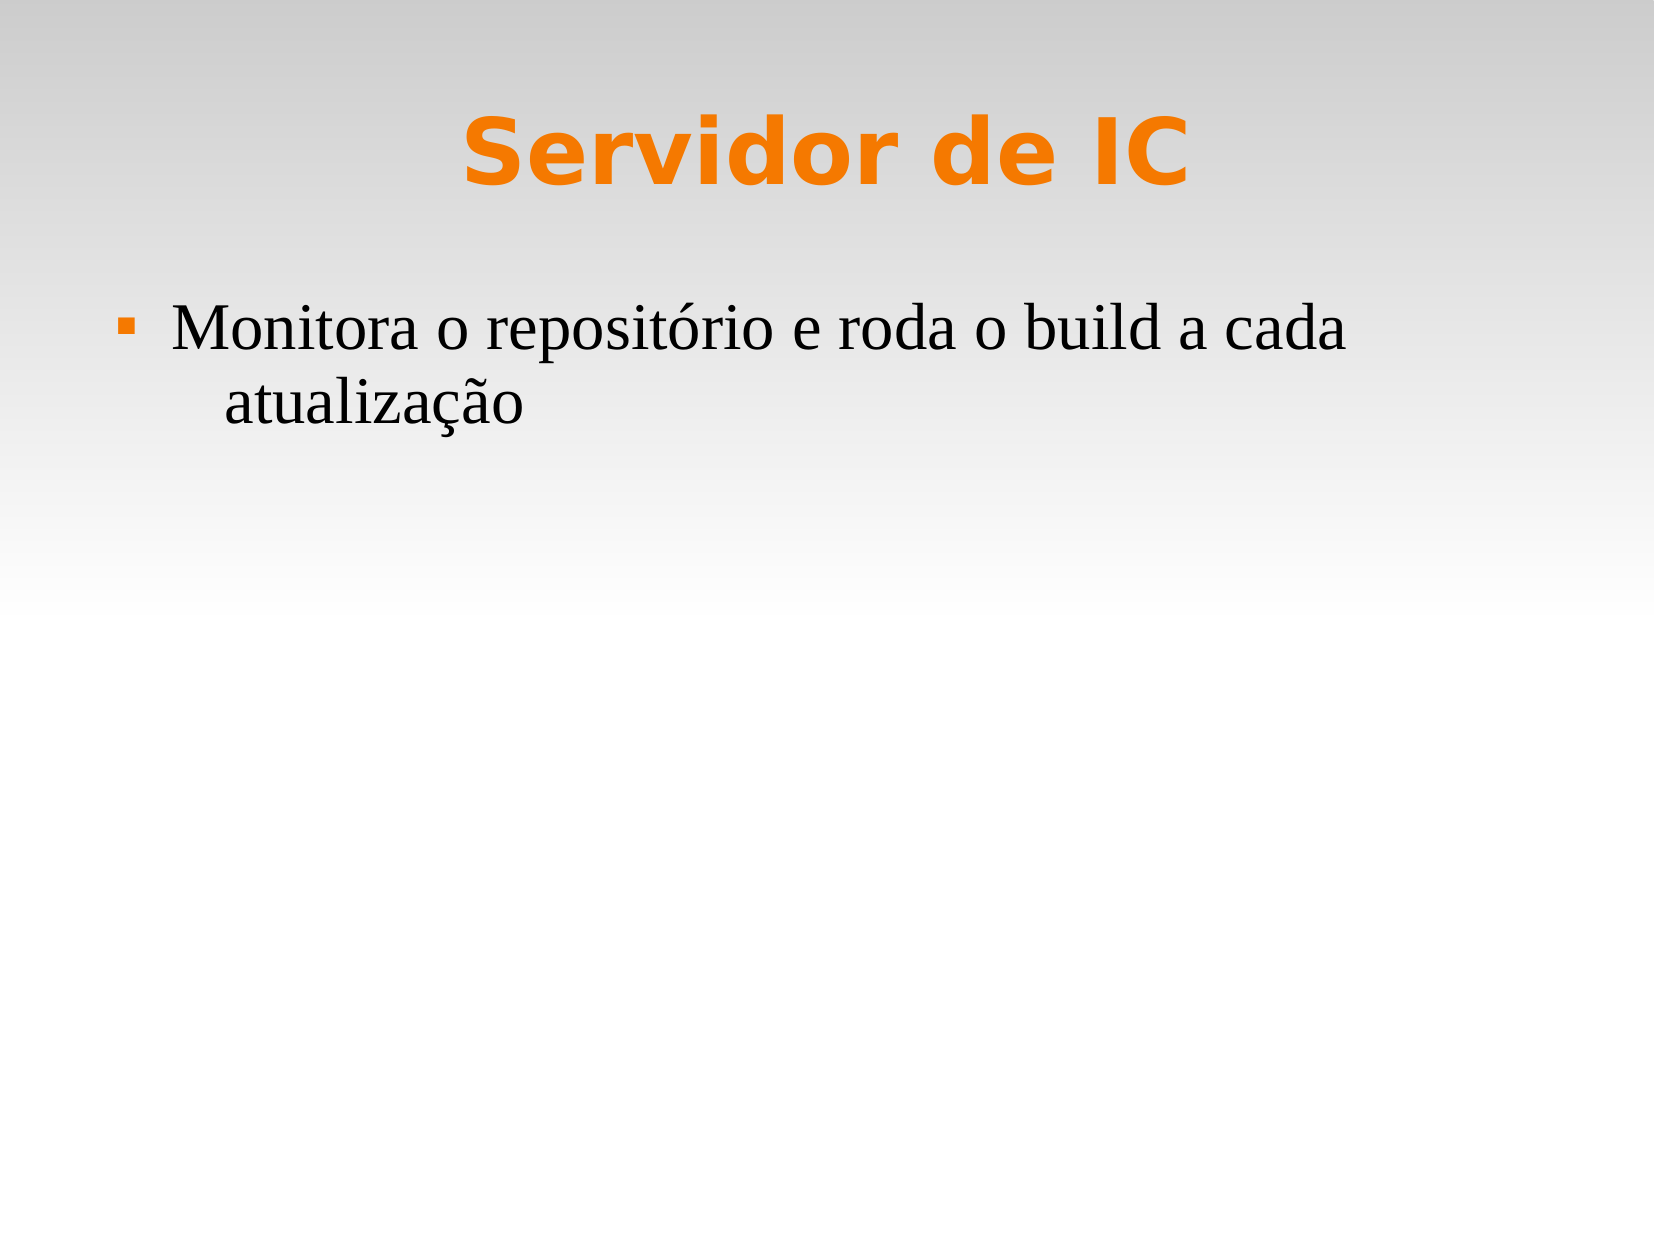

# Servidor de IC
Monitora o repositório e roda o build a cada atualização